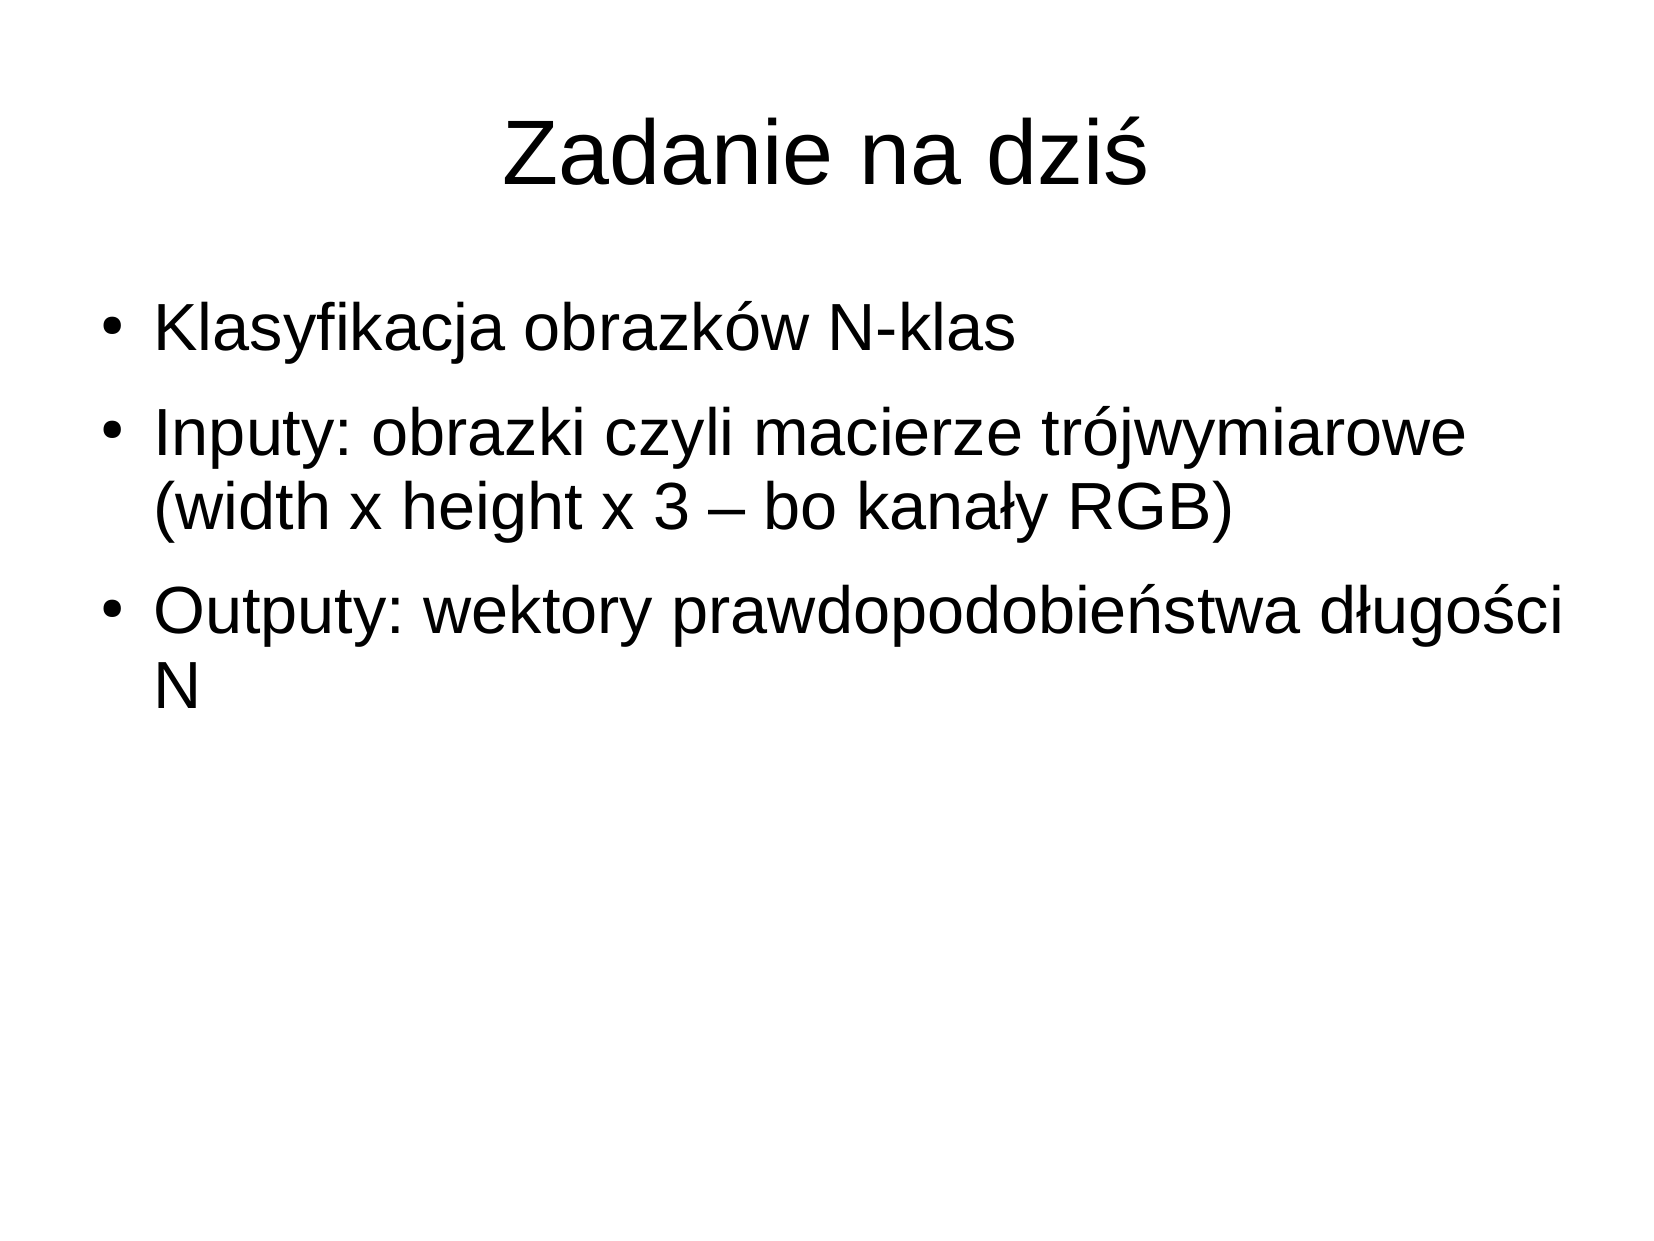

# Zadanie na dziś
Klasyfikacja obrazków N-klas
Inputy: obrazki czyli macierze trójwymiarowe (width x height x 3 – bo kanały RGB)
Outputy: wektory prawdopodobieństwa długości N